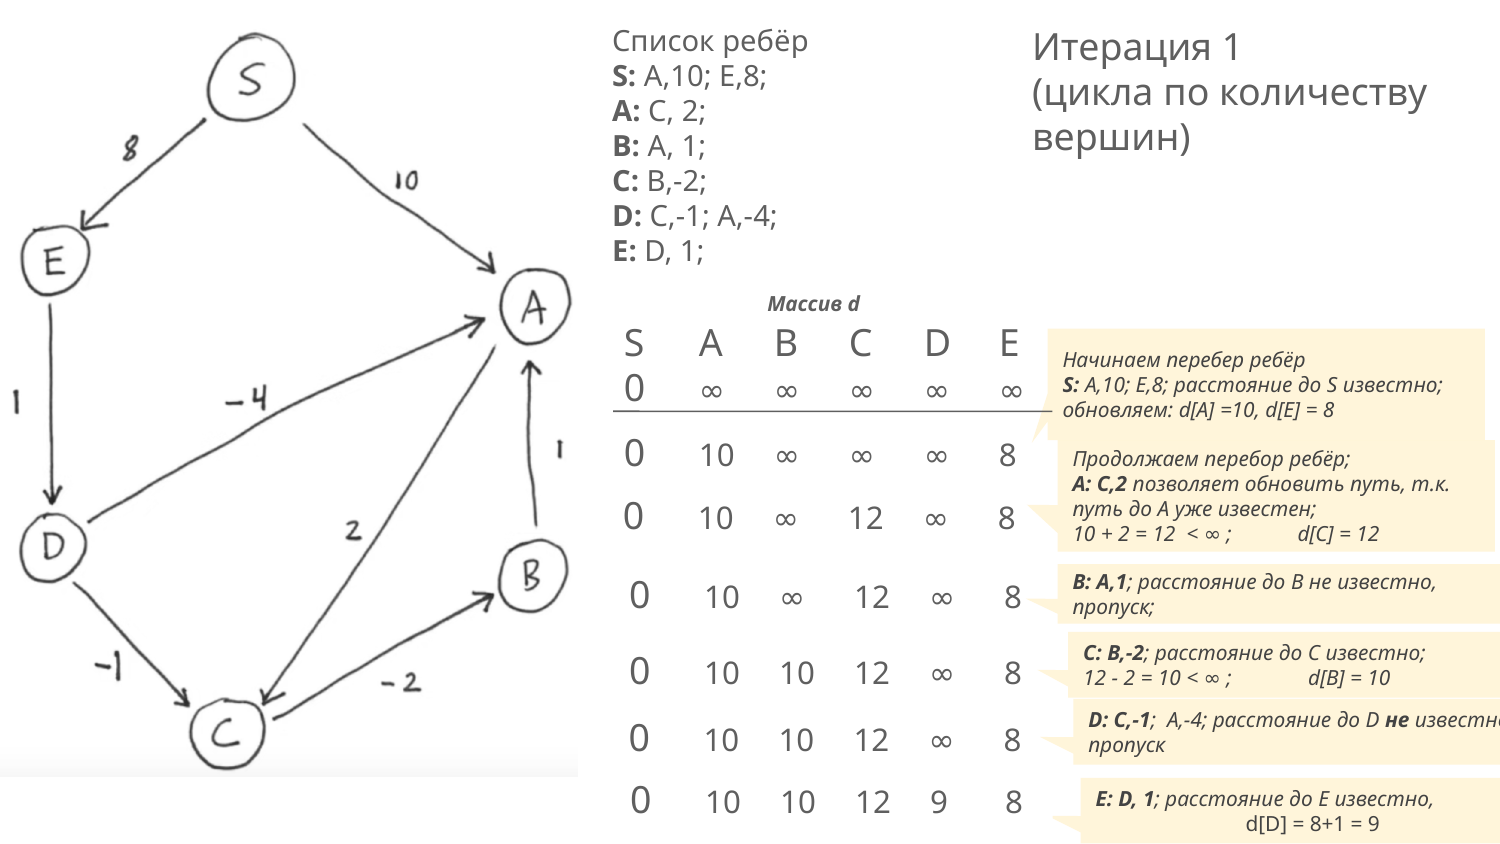

Список ребёр
S: A,10; E,8;
A: C, 2;
B: A, 1;
C: B,-2;
D: C,-1; A,-4;
E: D, 1;
Итерация 1
(цикла по количеству вершин)
Массив d
S	A	B	C	D	E
0	∞	∞	∞	∞	∞
Начинаем перебер ребёр
S: A,10; E,8; расстояние до S известно;
обновляем: d[A] =10, d[E] = 8
0	10	∞	∞	∞	∞
0	10	∞	∞	∞	8
Продолжаем перебор ребёр;
A: C,2 позволяет обновить путь, т.к. путь до А уже известен;
10 + 2 = 12 < ∞ ; 	d[C] = 12
0	10	∞	12	∞	8
0	10	∞	12	∞	8
B: A,1; расстояние до B не известно, пропуск;
0	10	10	12	∞	8
С: B,-2; расстояние до C известно;
12 - 2 = 10 < ∞ ;		d[B] = 10
0	10	10	12	∞	8
D: С,-1; A,-4; расстояние до D не известно, пропуск
0	10	10	12	9	8
E: D, 1; расстояние до E известно,
		d[D] = 8+1 = 9